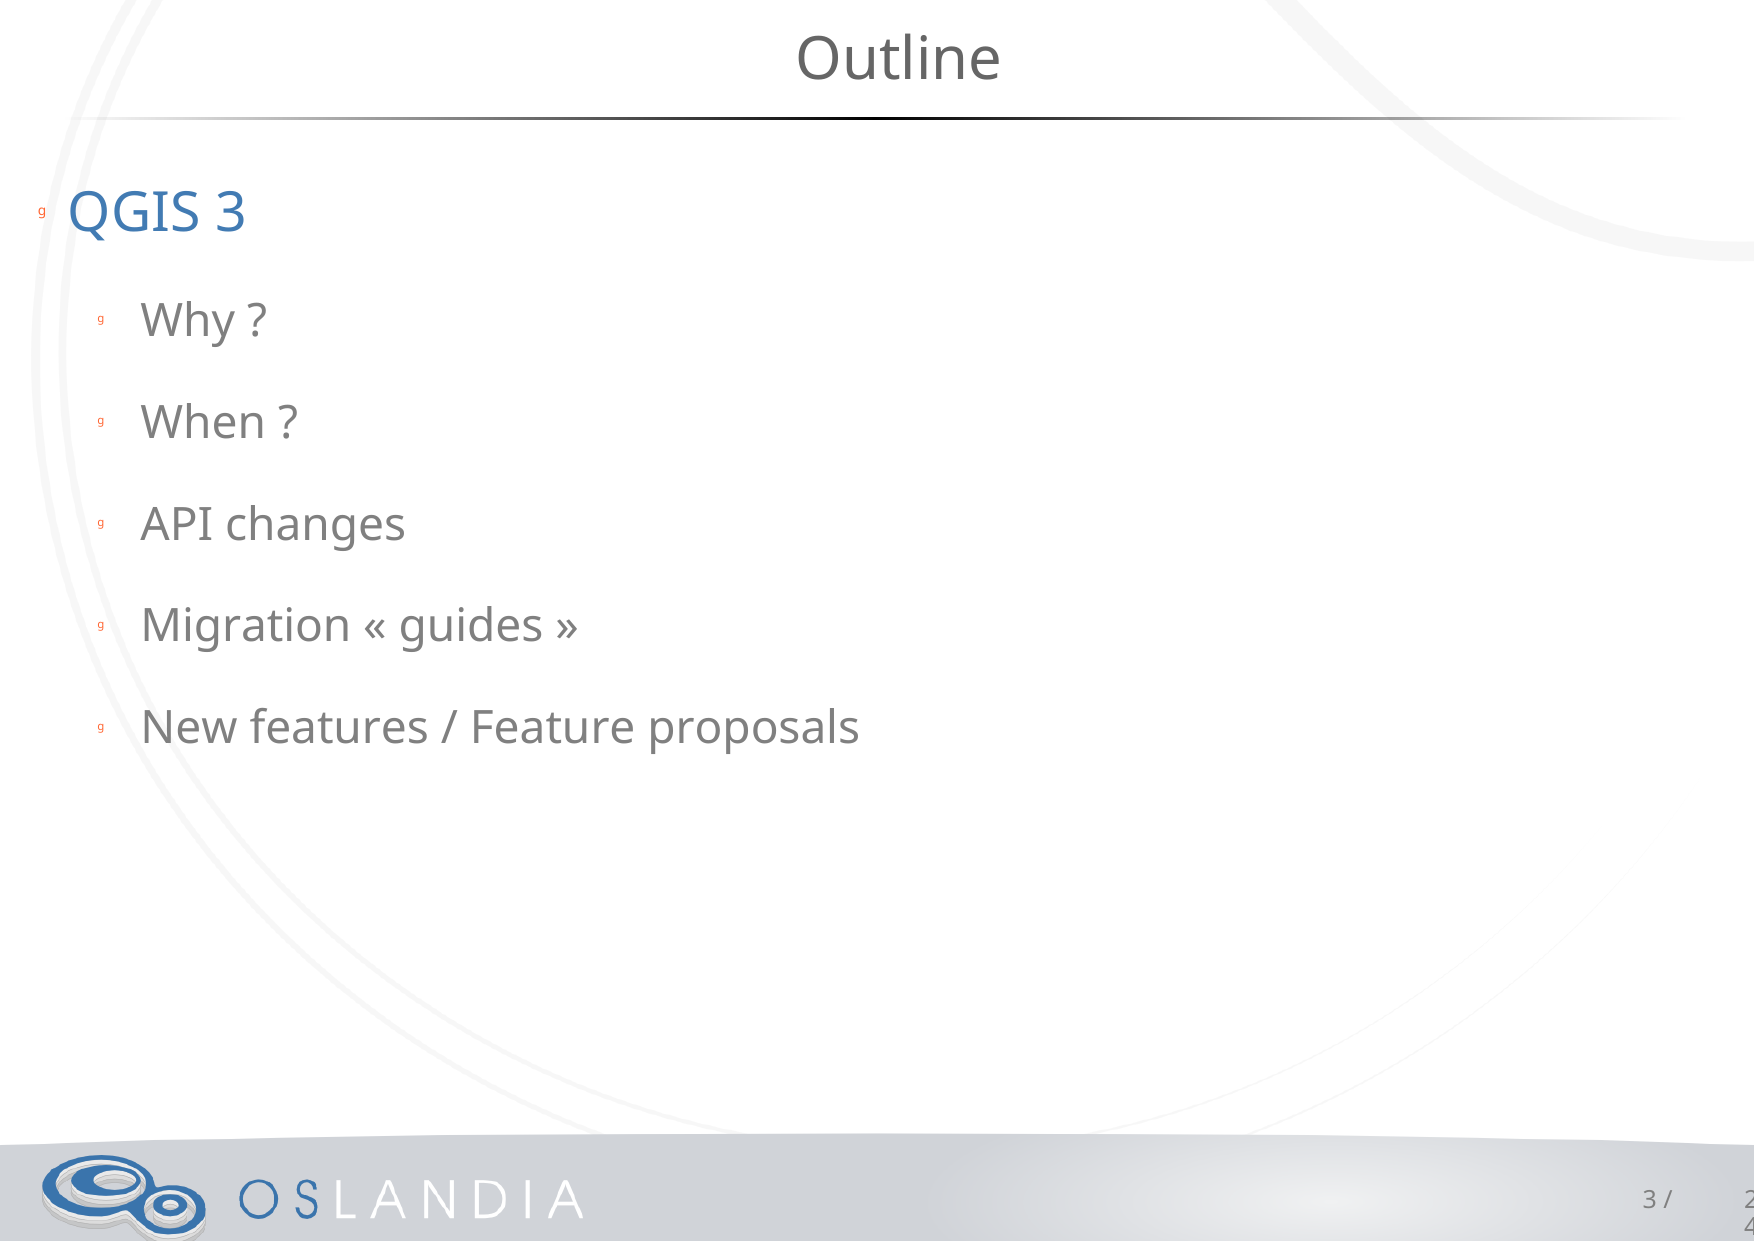

# Outline
QGIS 3
Why ?
When ?
API changes
Migration « guides »
New features / Feature proposals